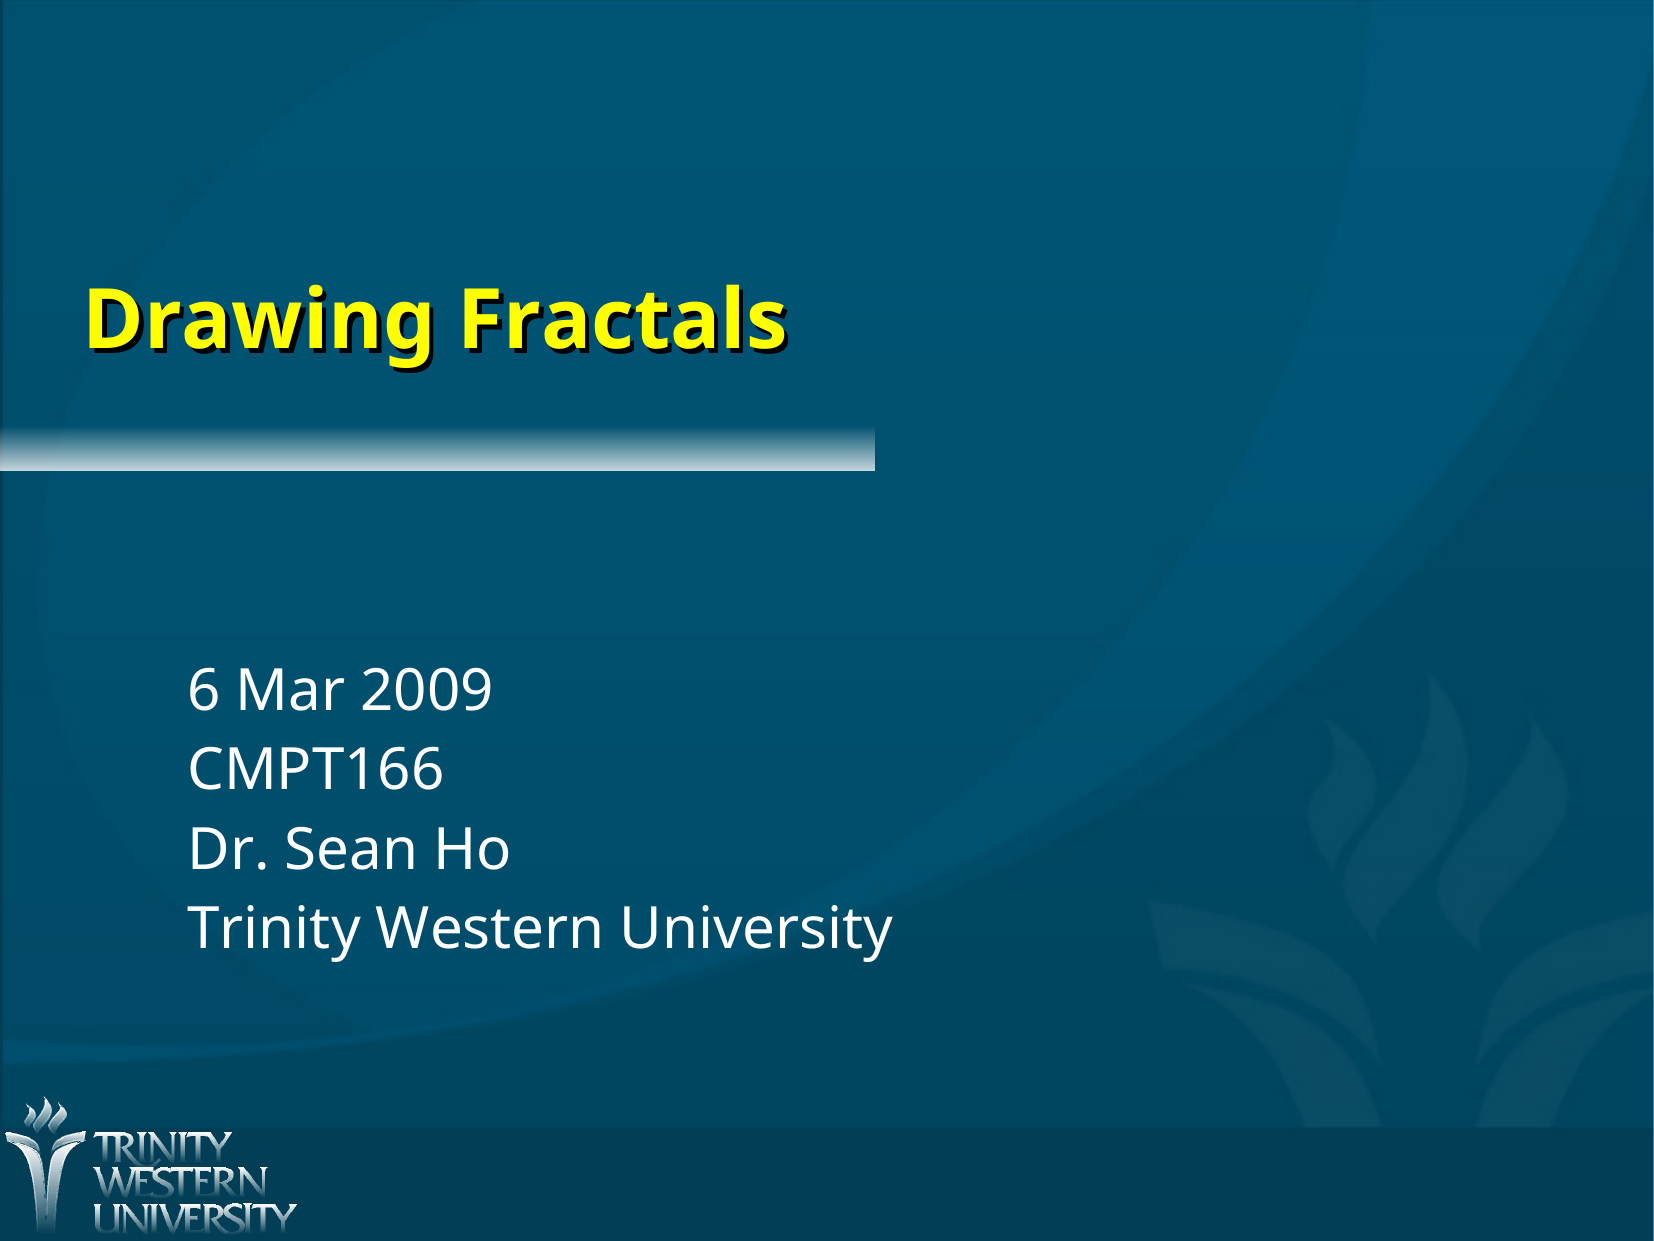

# Drawing Fractals
6 Mar 2009
CMPT166
Dr. Sean Ho
Trinity Western University